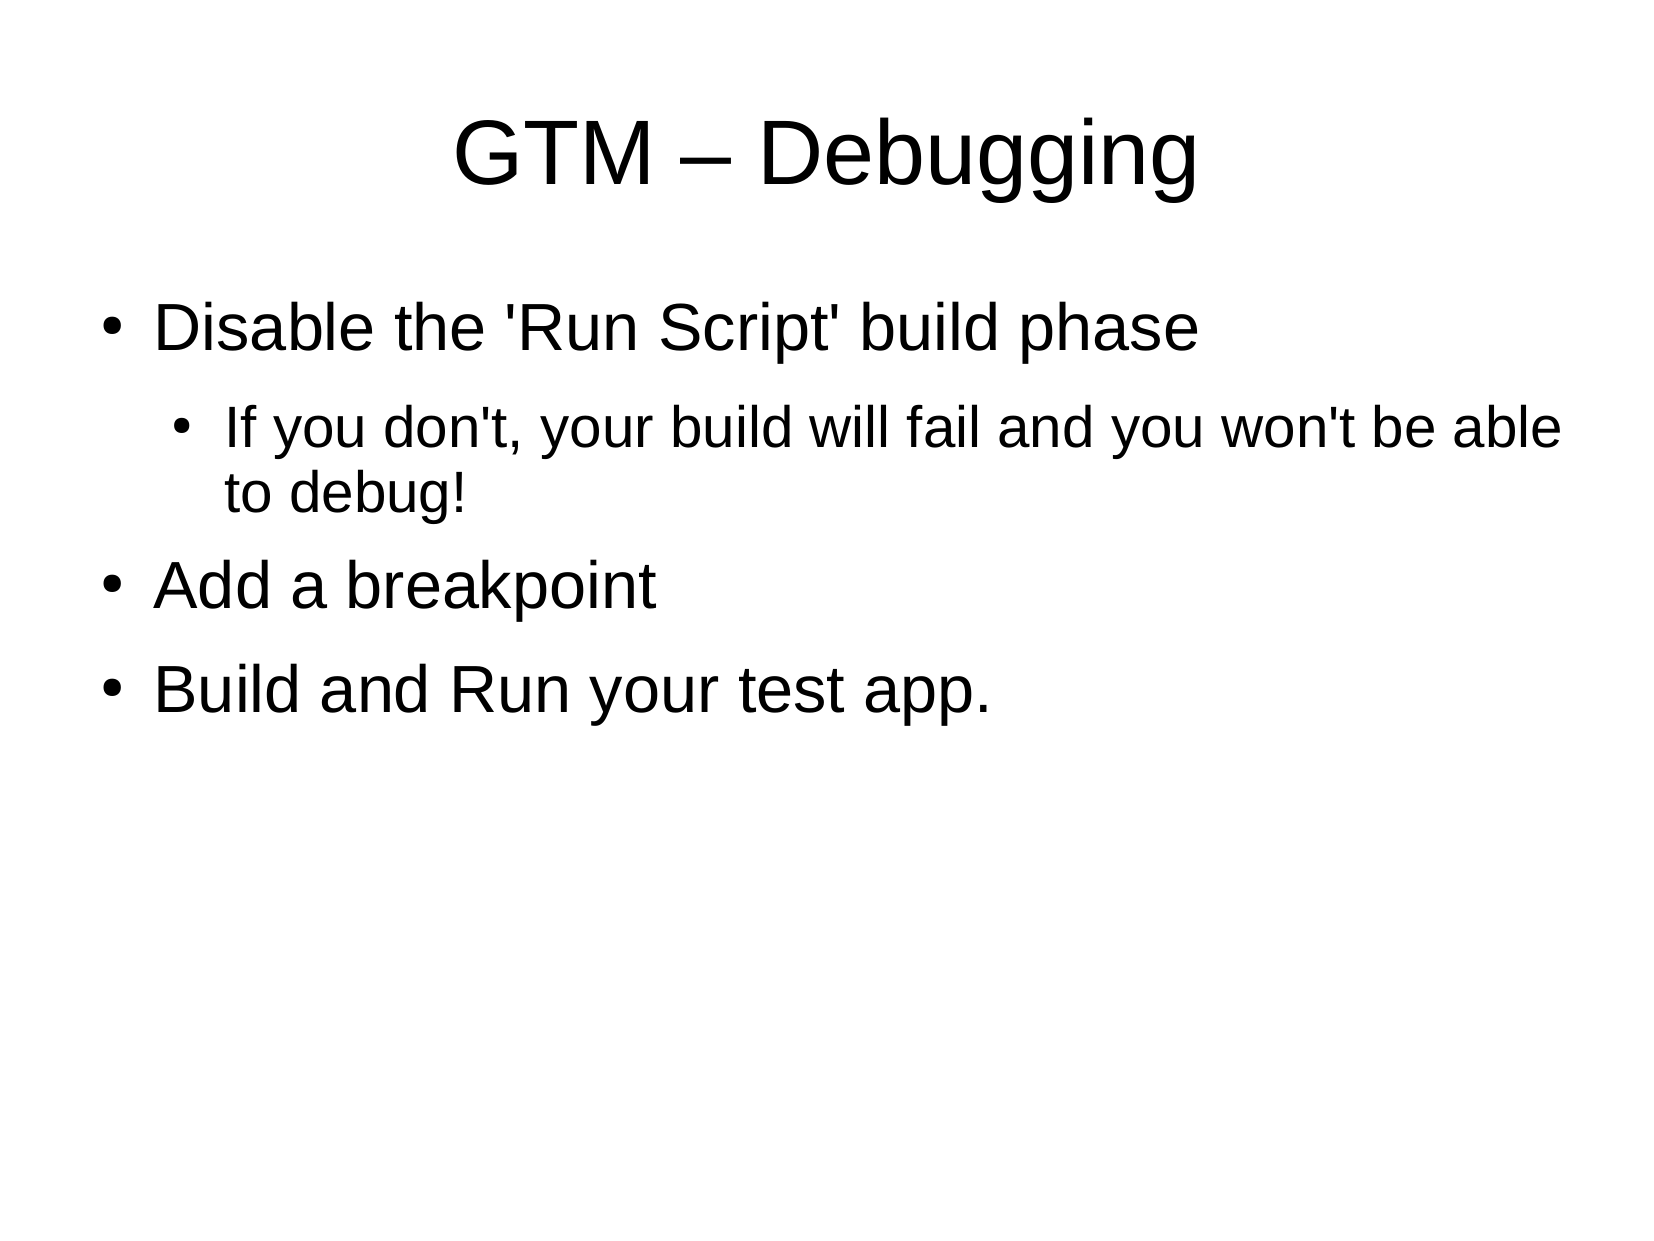

# GTM – Debugging
Disable the 'Run Script' build phase
If you don't, your build will fail and you won't be able to debug!
Add a breakpoint
Build and Run your test app.